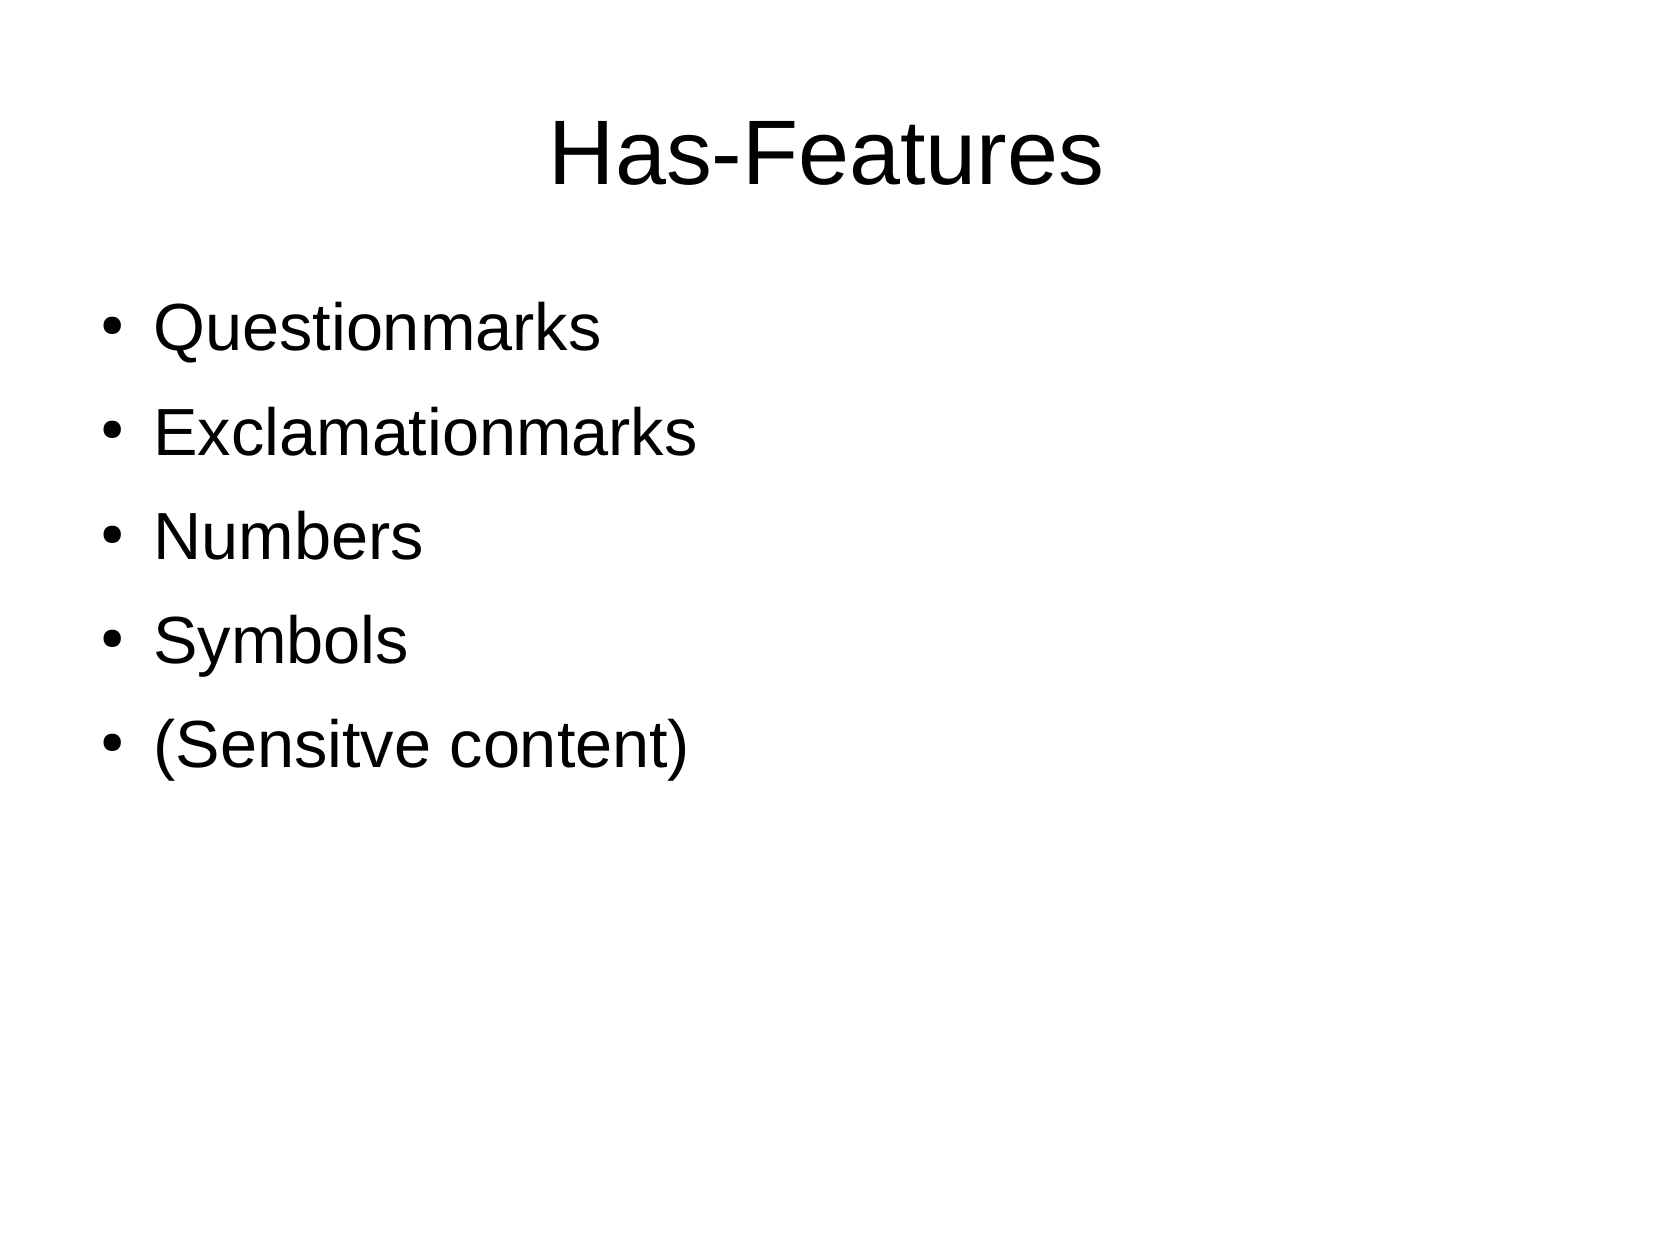

# Has-Features
Questionmarks
Exclamationmarks
Numbers
Symbols
(Sensitve content)